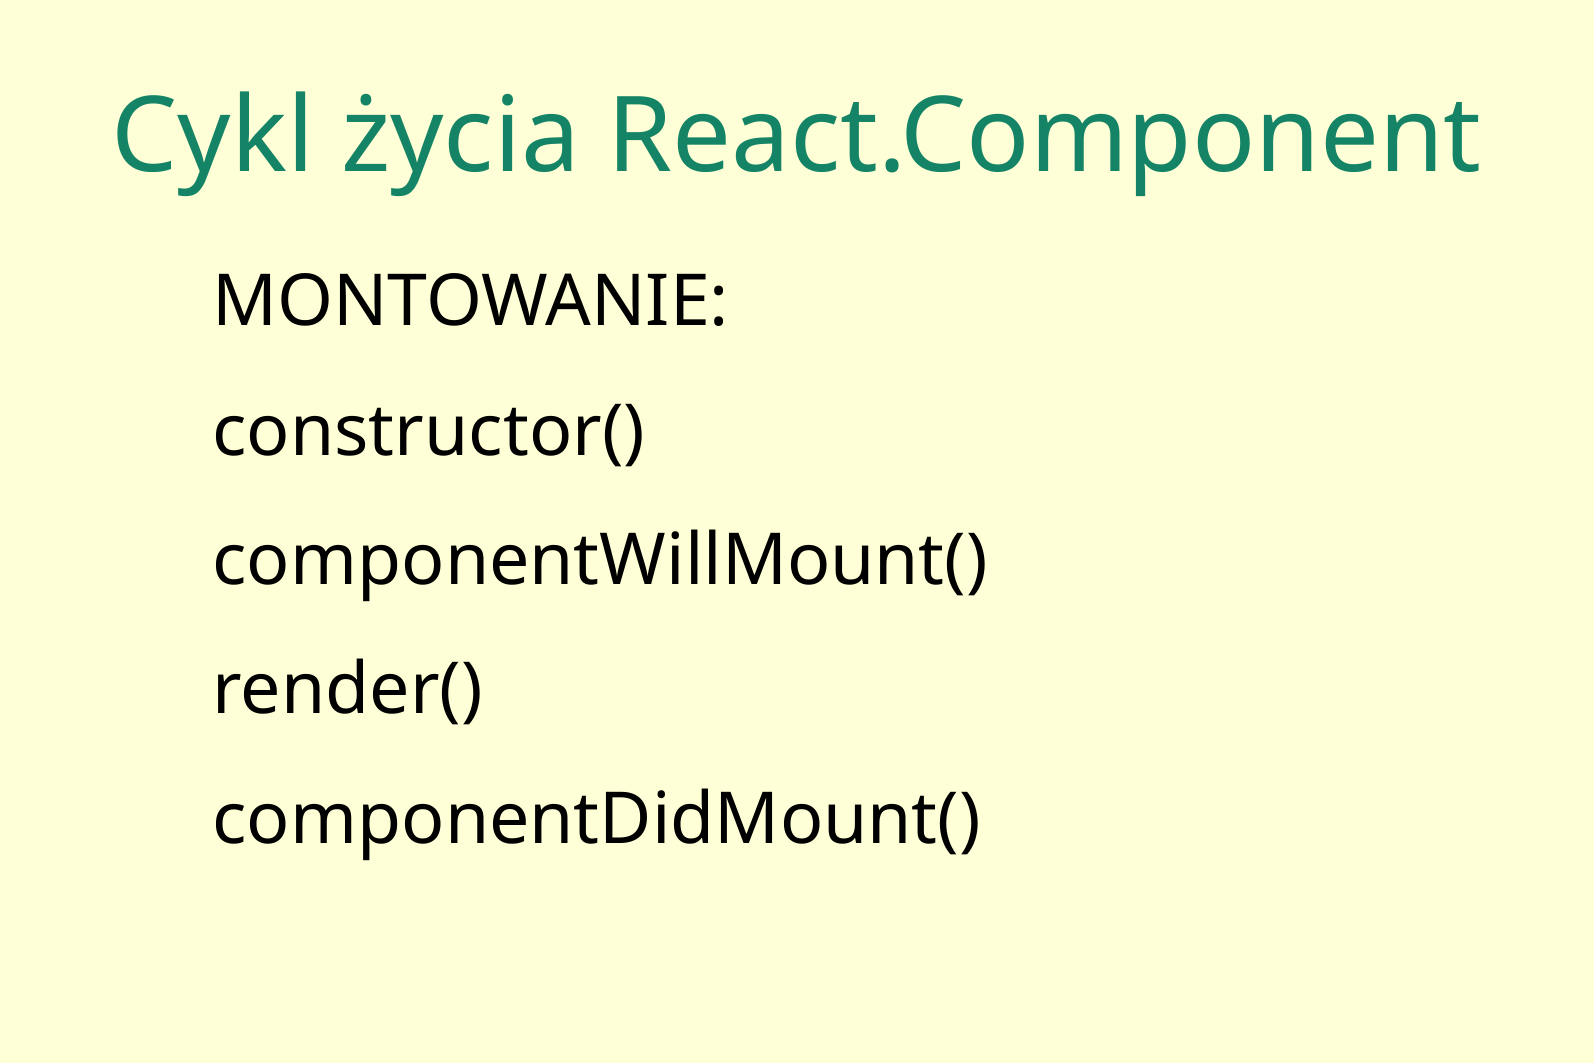

# Cykl życia React.Component
MONTOWANIE:
constructor()
componentWillMount()
render()
componentDidMount()